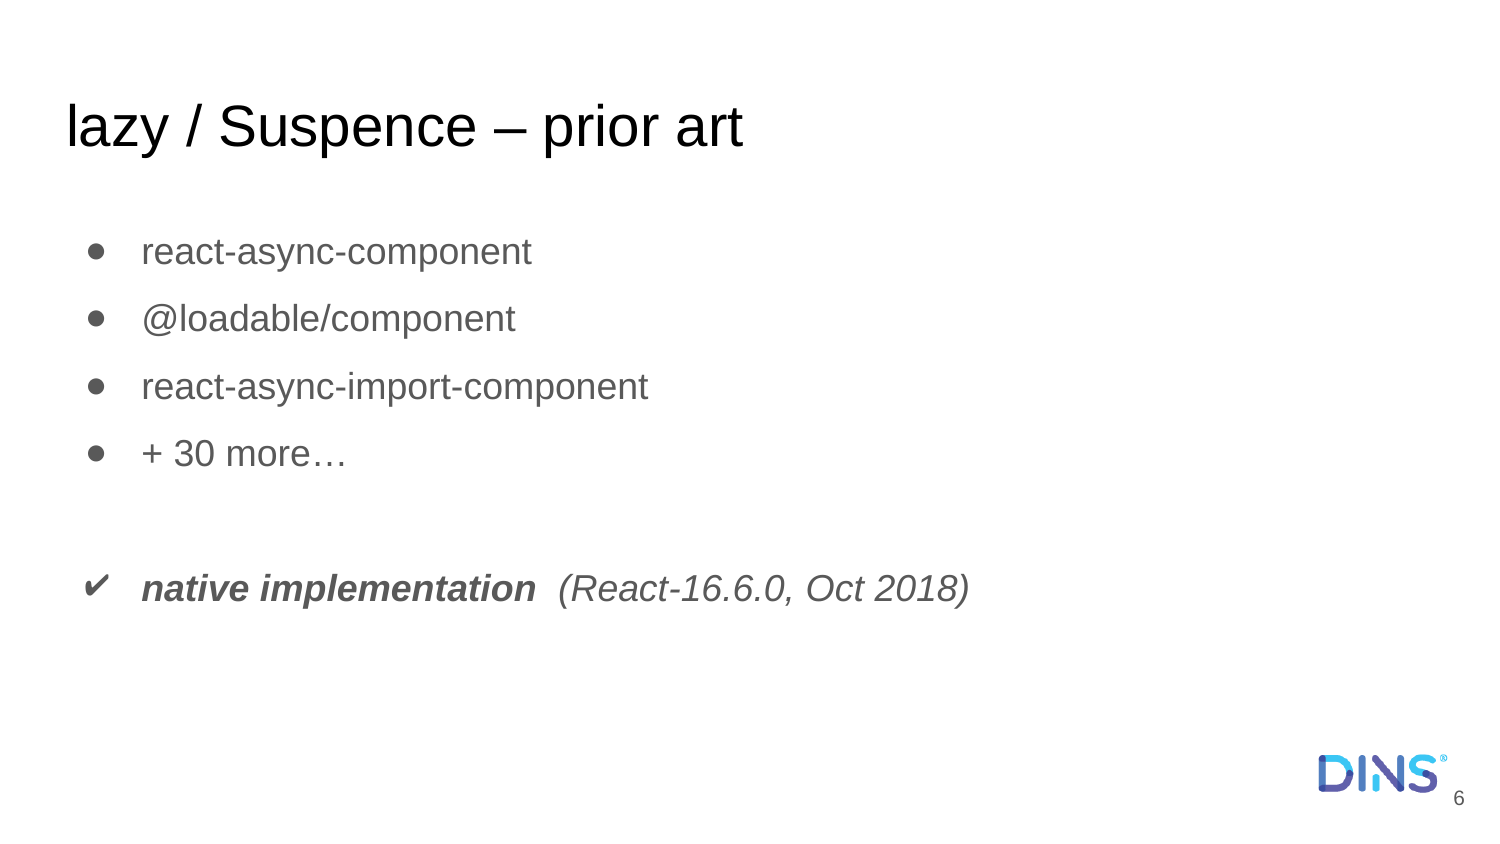

# lazy / Suspence – prior art
react-async-component
@loadable/component
react-async-import-component
+ 30 more…
native implementation (React-16.6.0, Oct 2018)
6